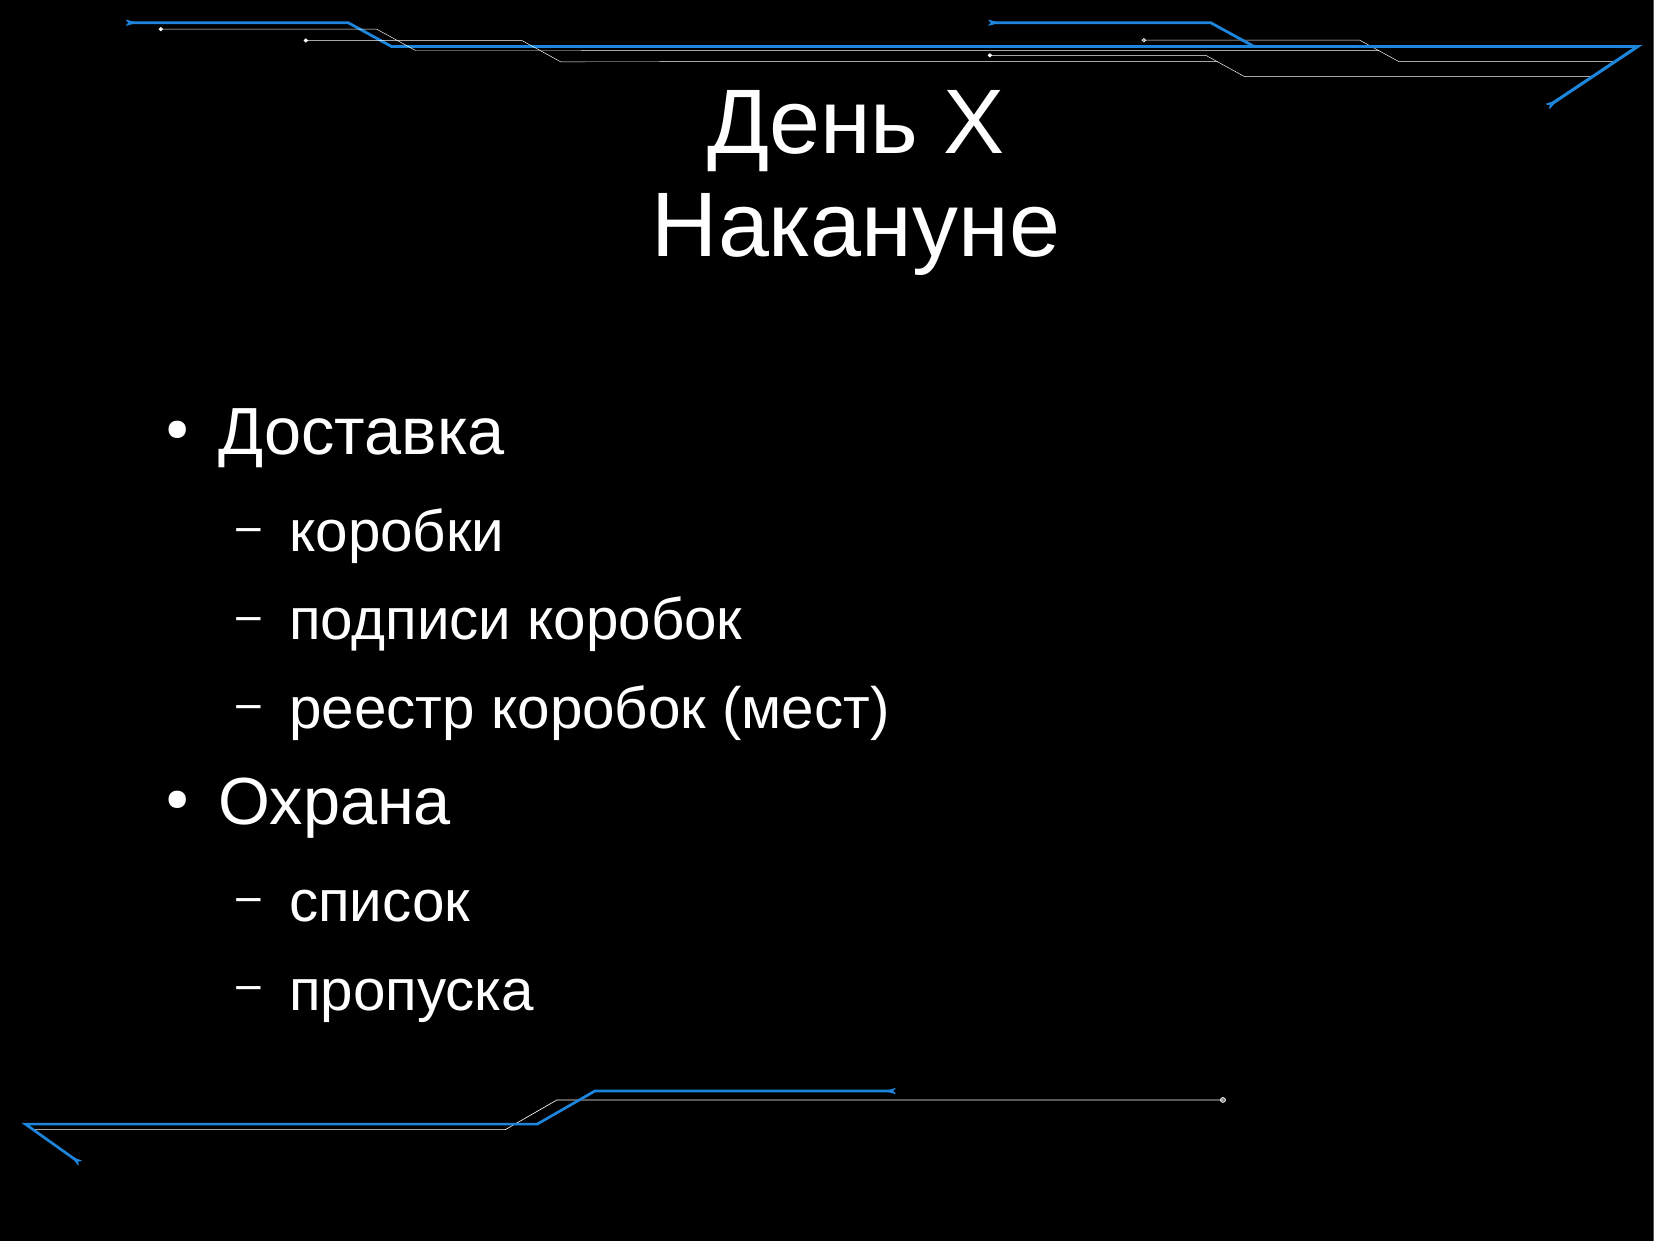

# День Х Накануне
Доставка
коробки
подписи коробок
реестр коробок (мест)
Охрана
список
пропуска